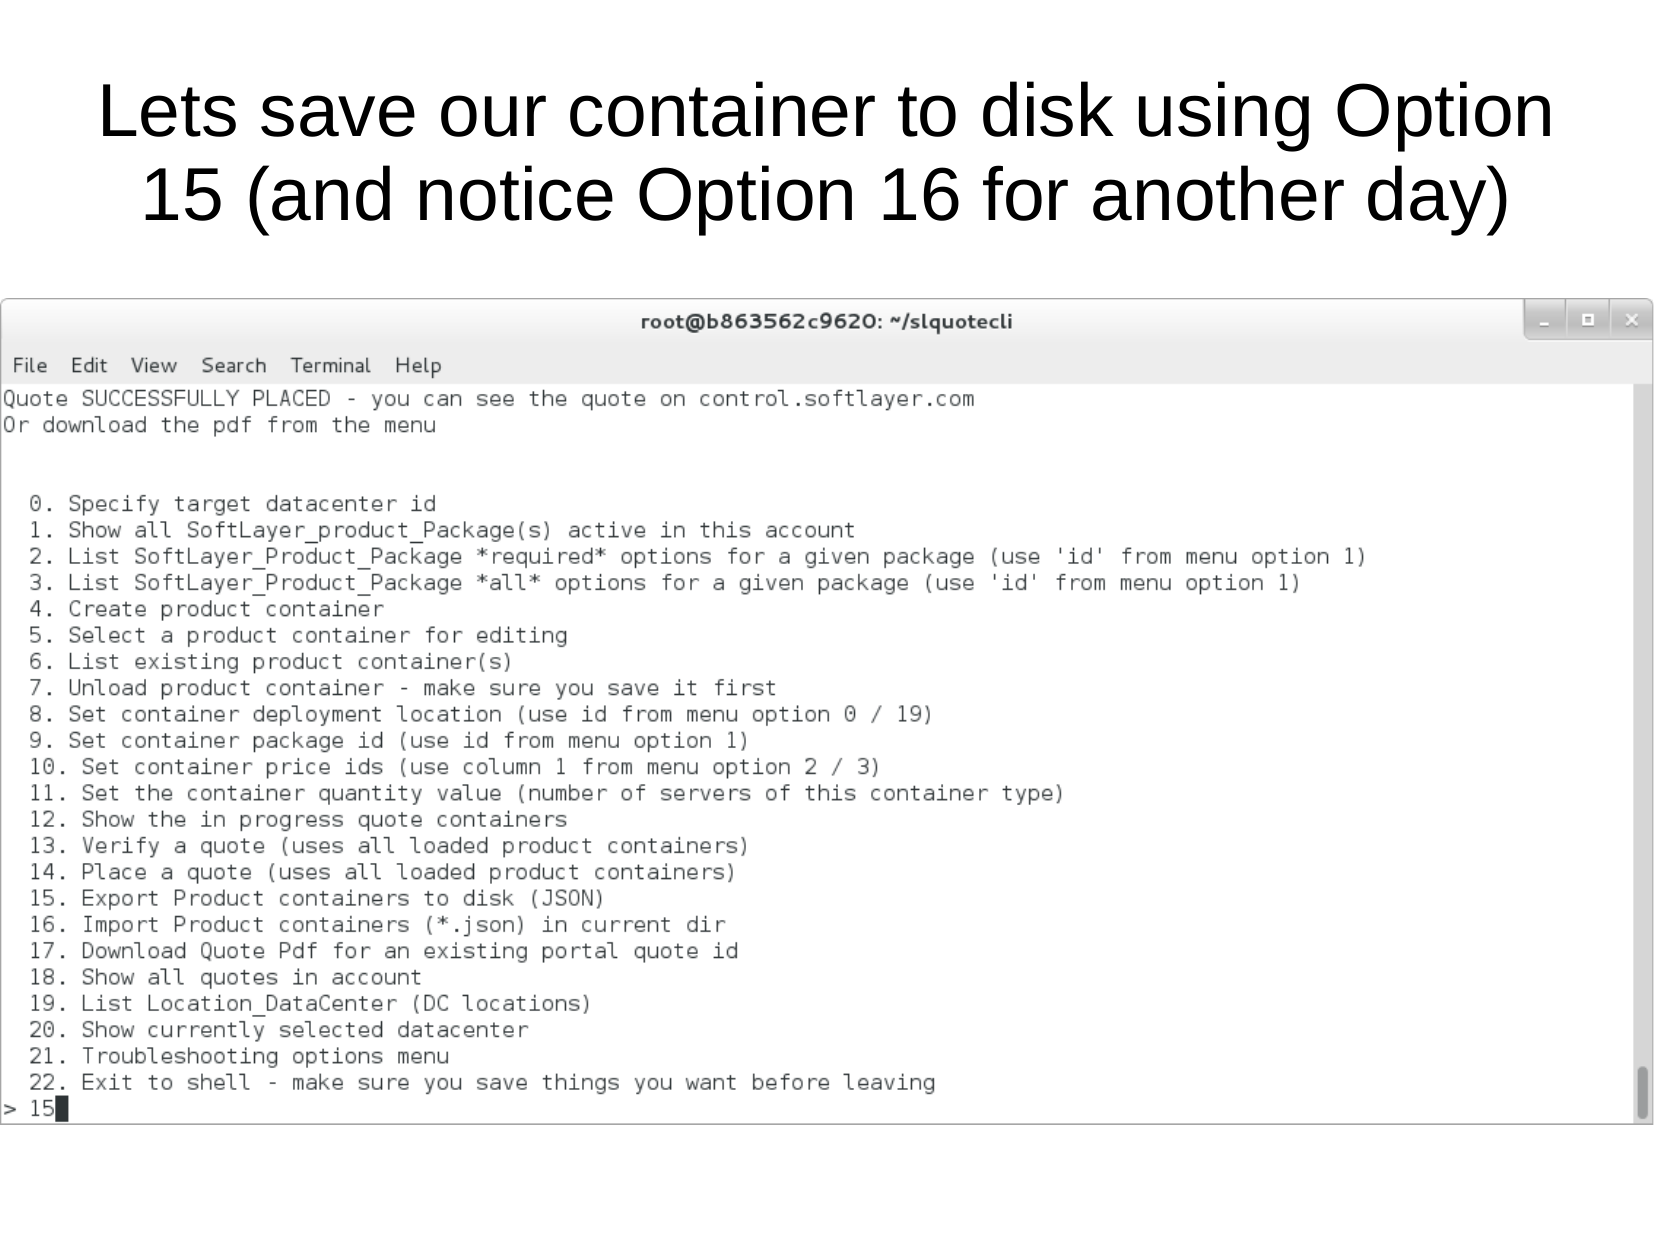

# Lets save our container to disk using Option 15 (and notice Option 16 for another day)